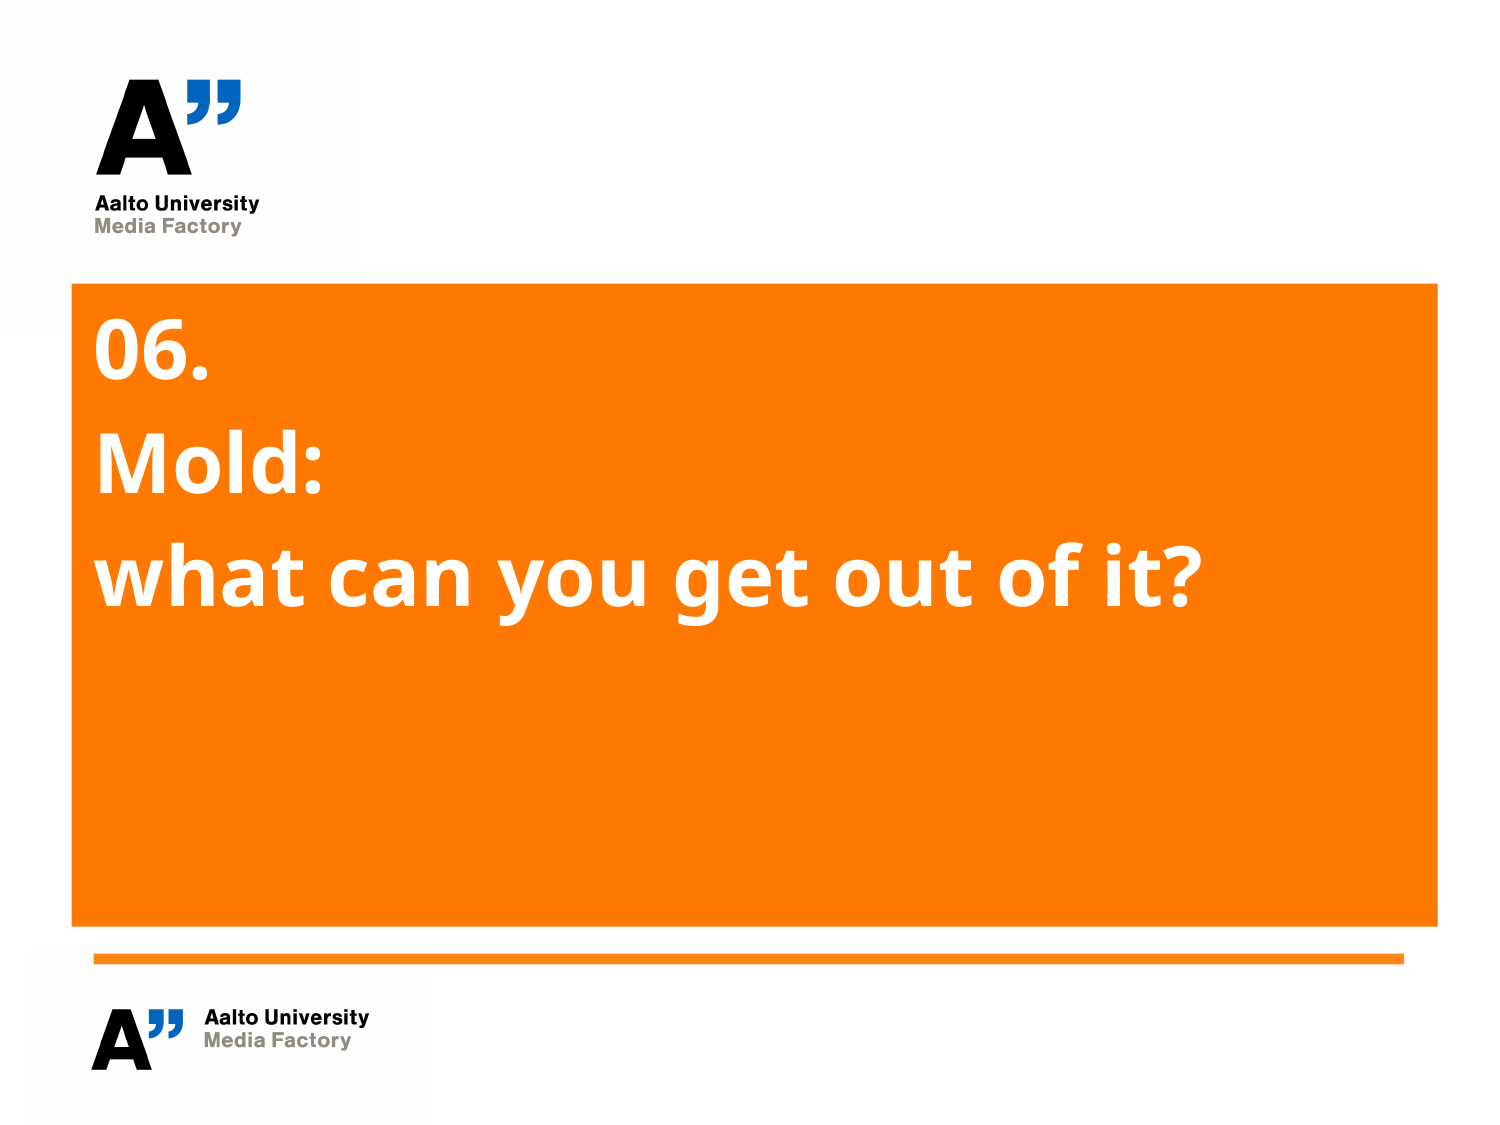

#
06.
Mold:
what can you get out of it?